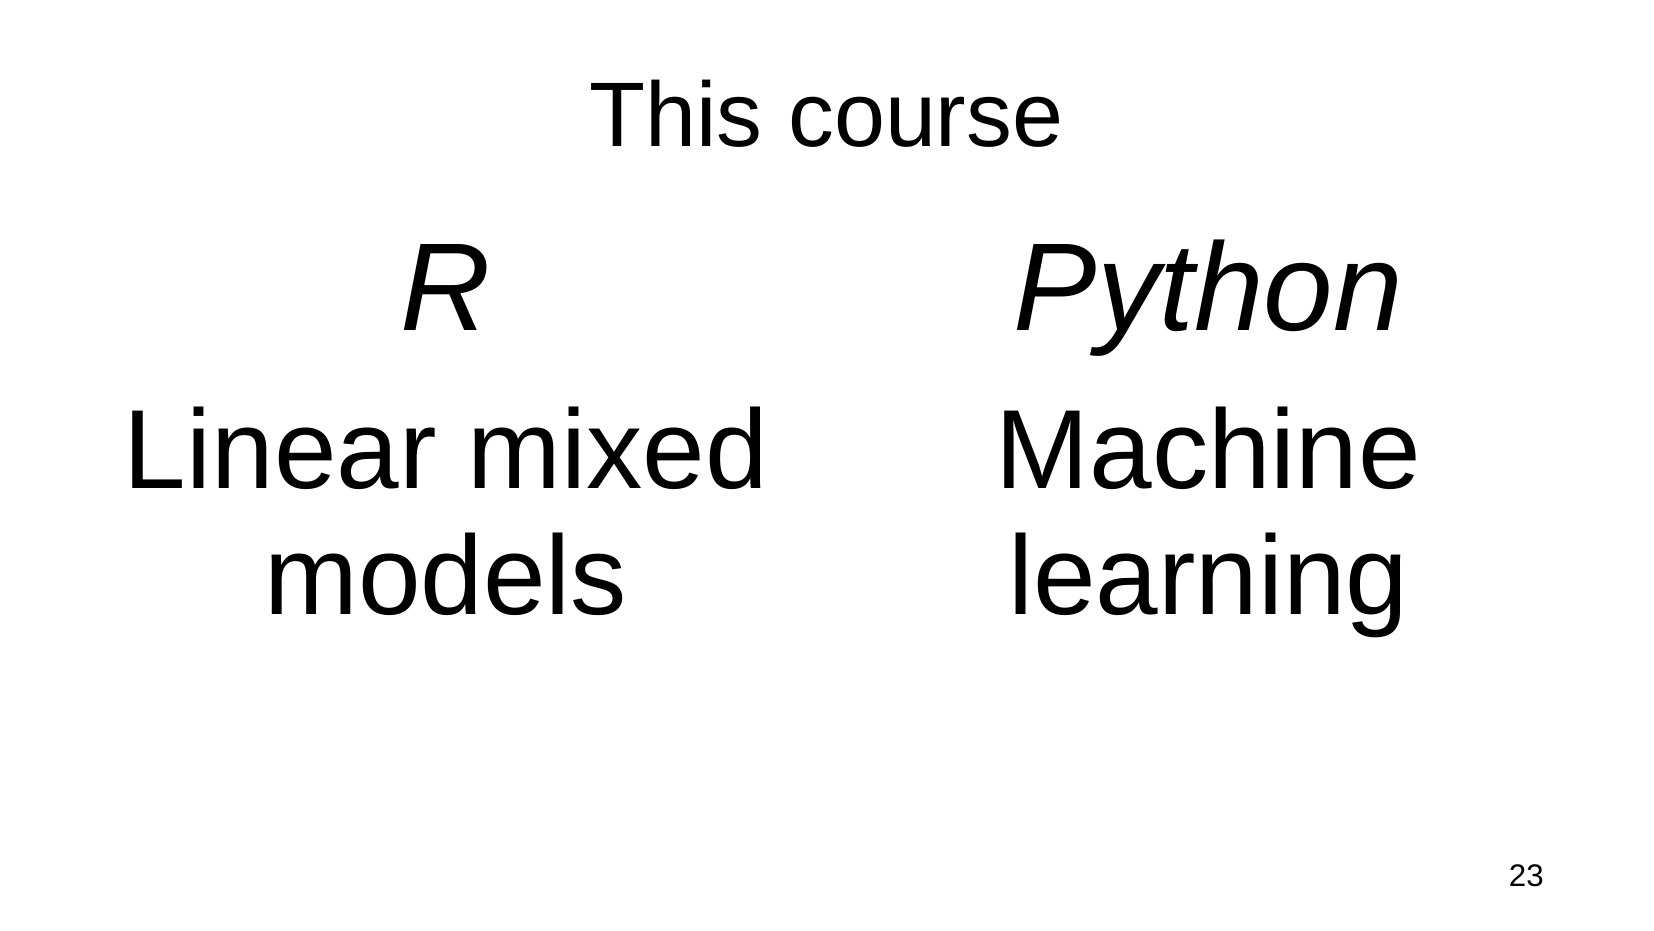

# This course
R
Linear mixed models
Python
Machine learning